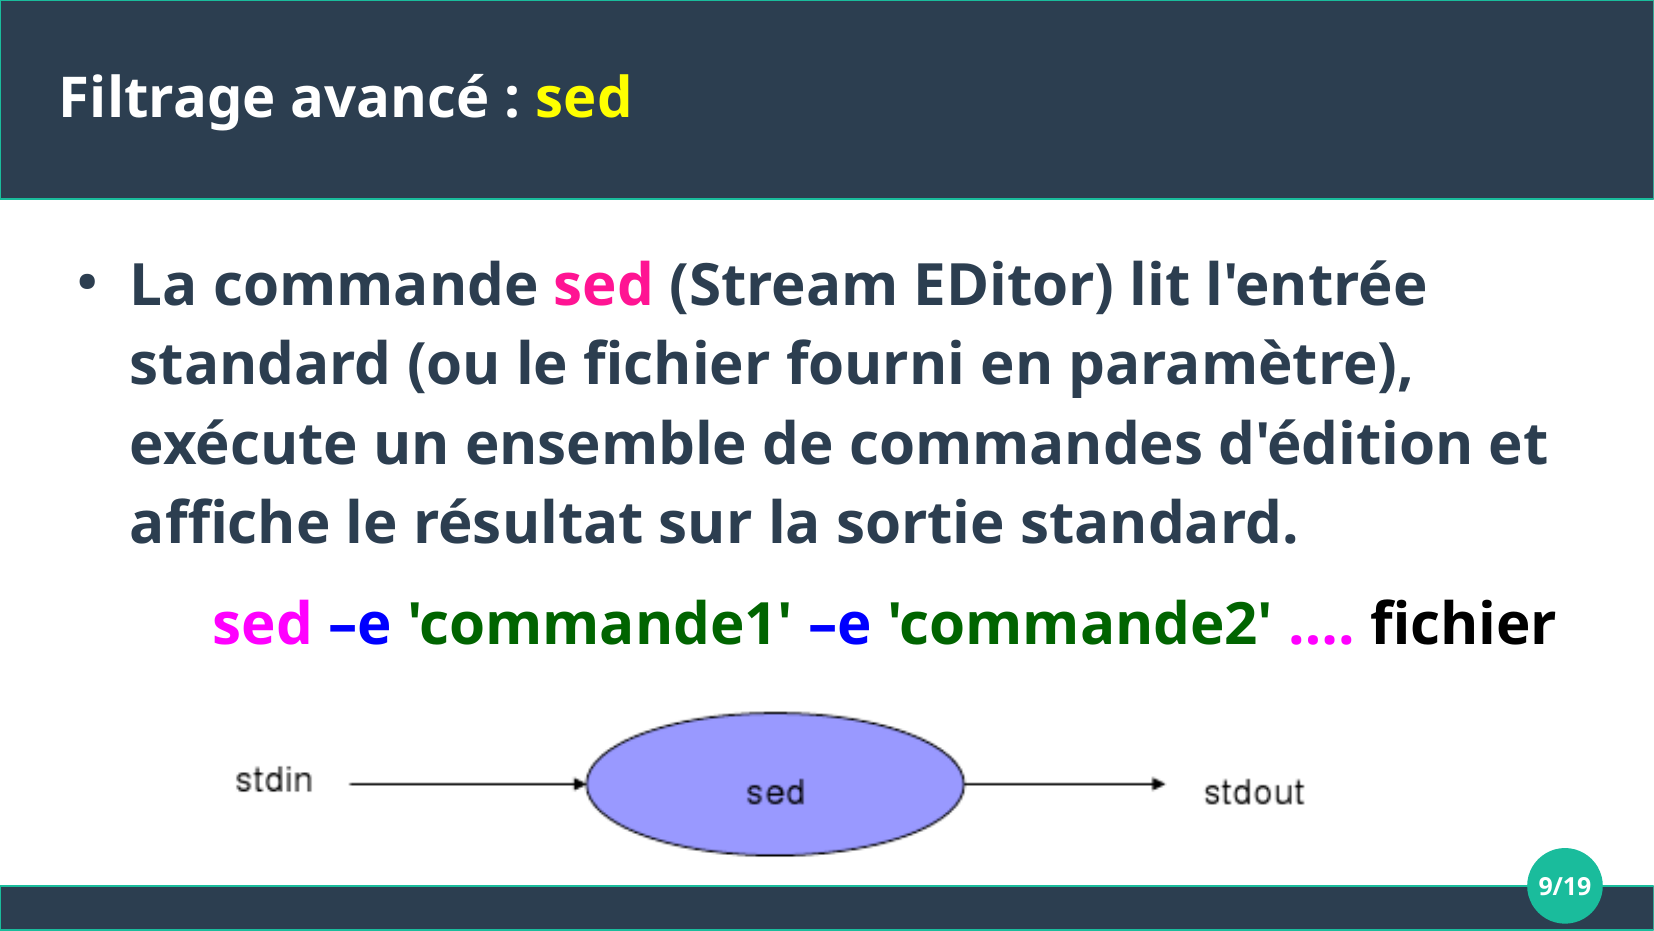

# Filtrage avancé : sed
La commande sed (Stream EDitor) lit l'entrée standard (ou le fichier fourni en paramètre), exécute un ensemble de commandes d'édition et affiche le résultat sur la sortie standard.
 sed –e 'commande1' –e 'commande2' …. fichier
9